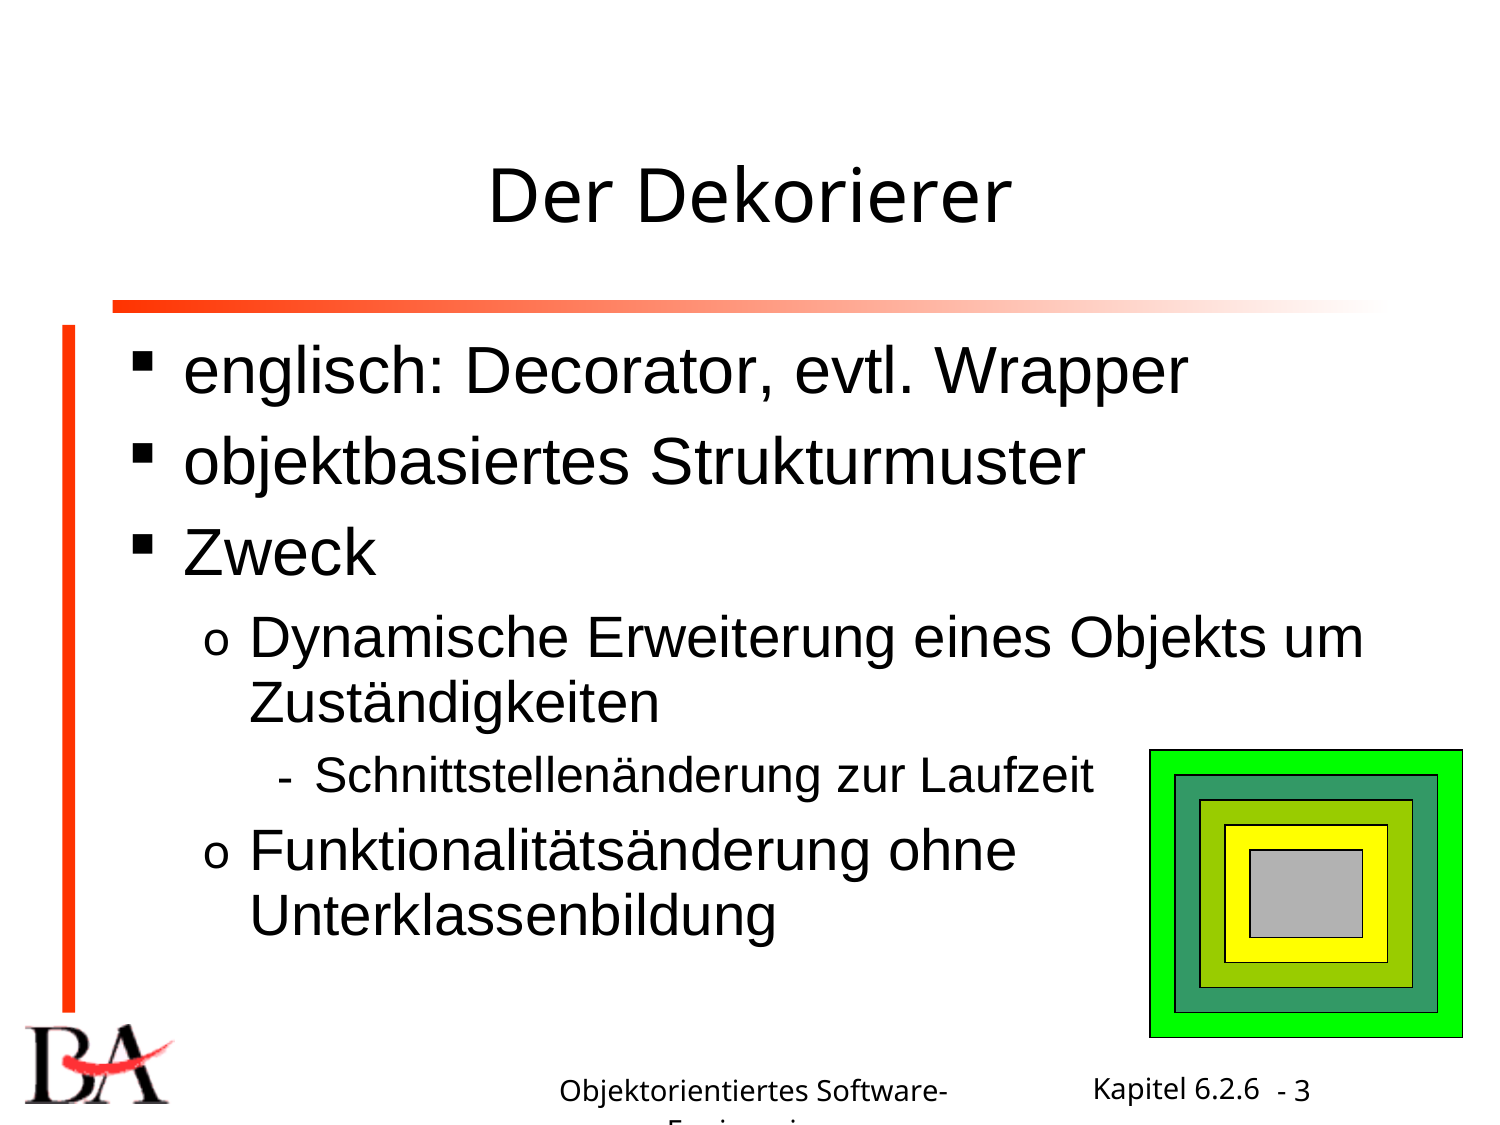

# Der Dekorierer
englisch: Decorator, evtl. Wrapper
objektbasiertes Strukturmuster
Zweck
Dynamische Erweiterung eines Objekts um Zuständigkeiten
Schnittstellenänderung zur Laufzeit
Funktionalitätsänderung ohne Unterklassenbildung
3